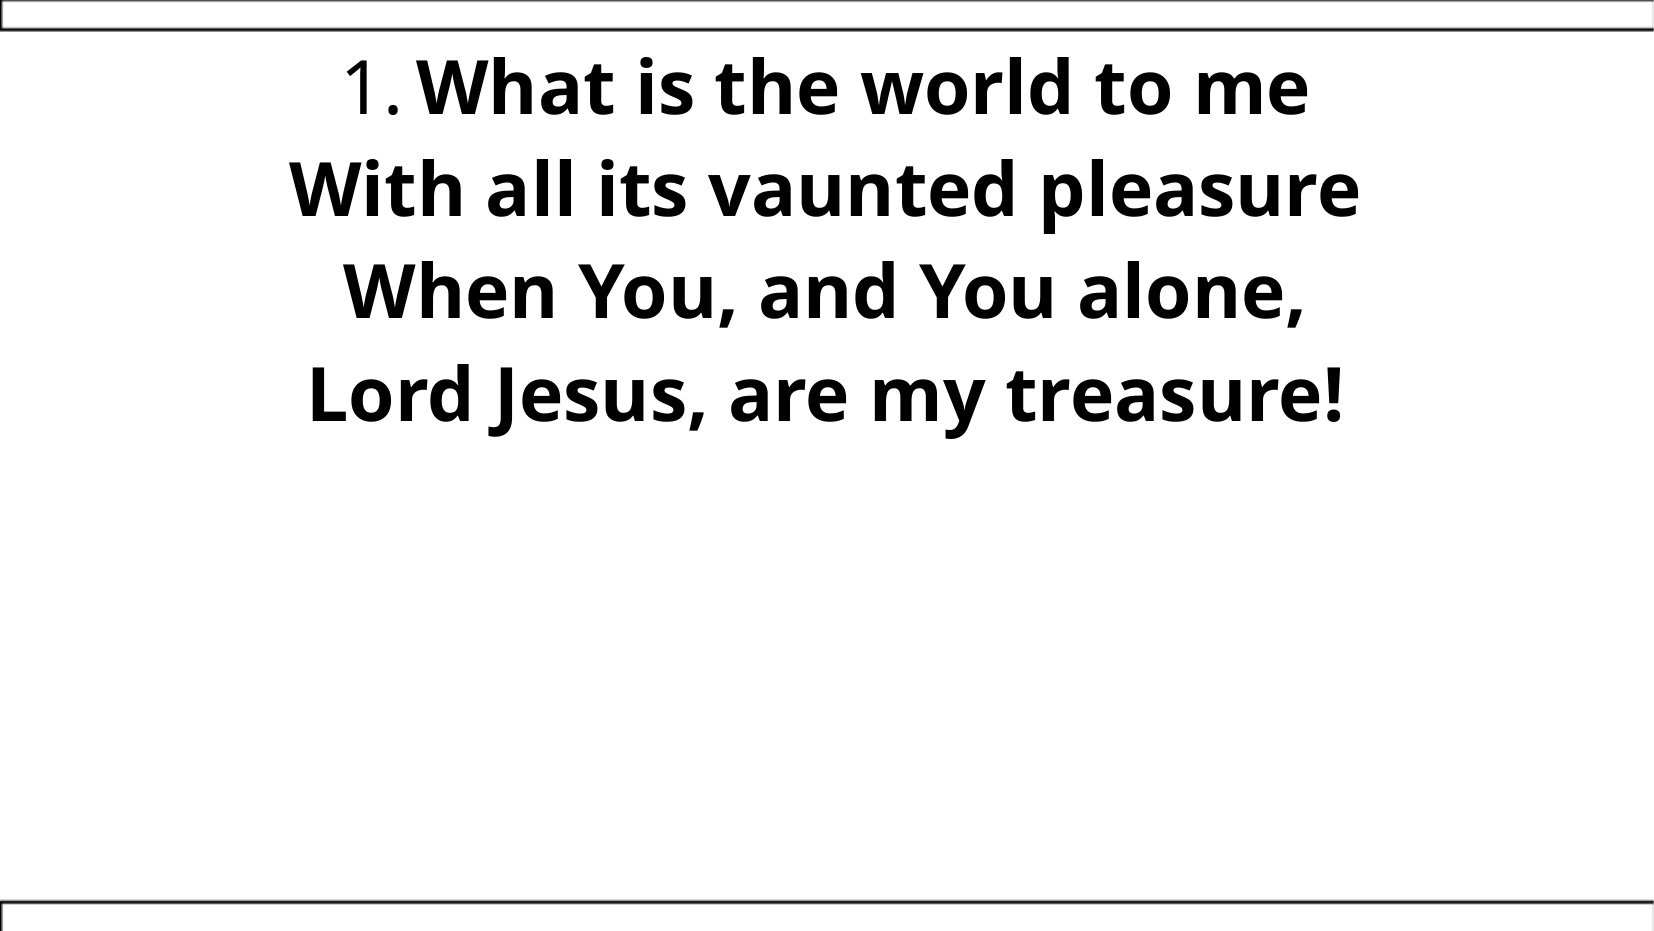

1. What is the world to me
With all its vaunted pleasure
When You, and You alone,
Lord Jesus, are my treasure!